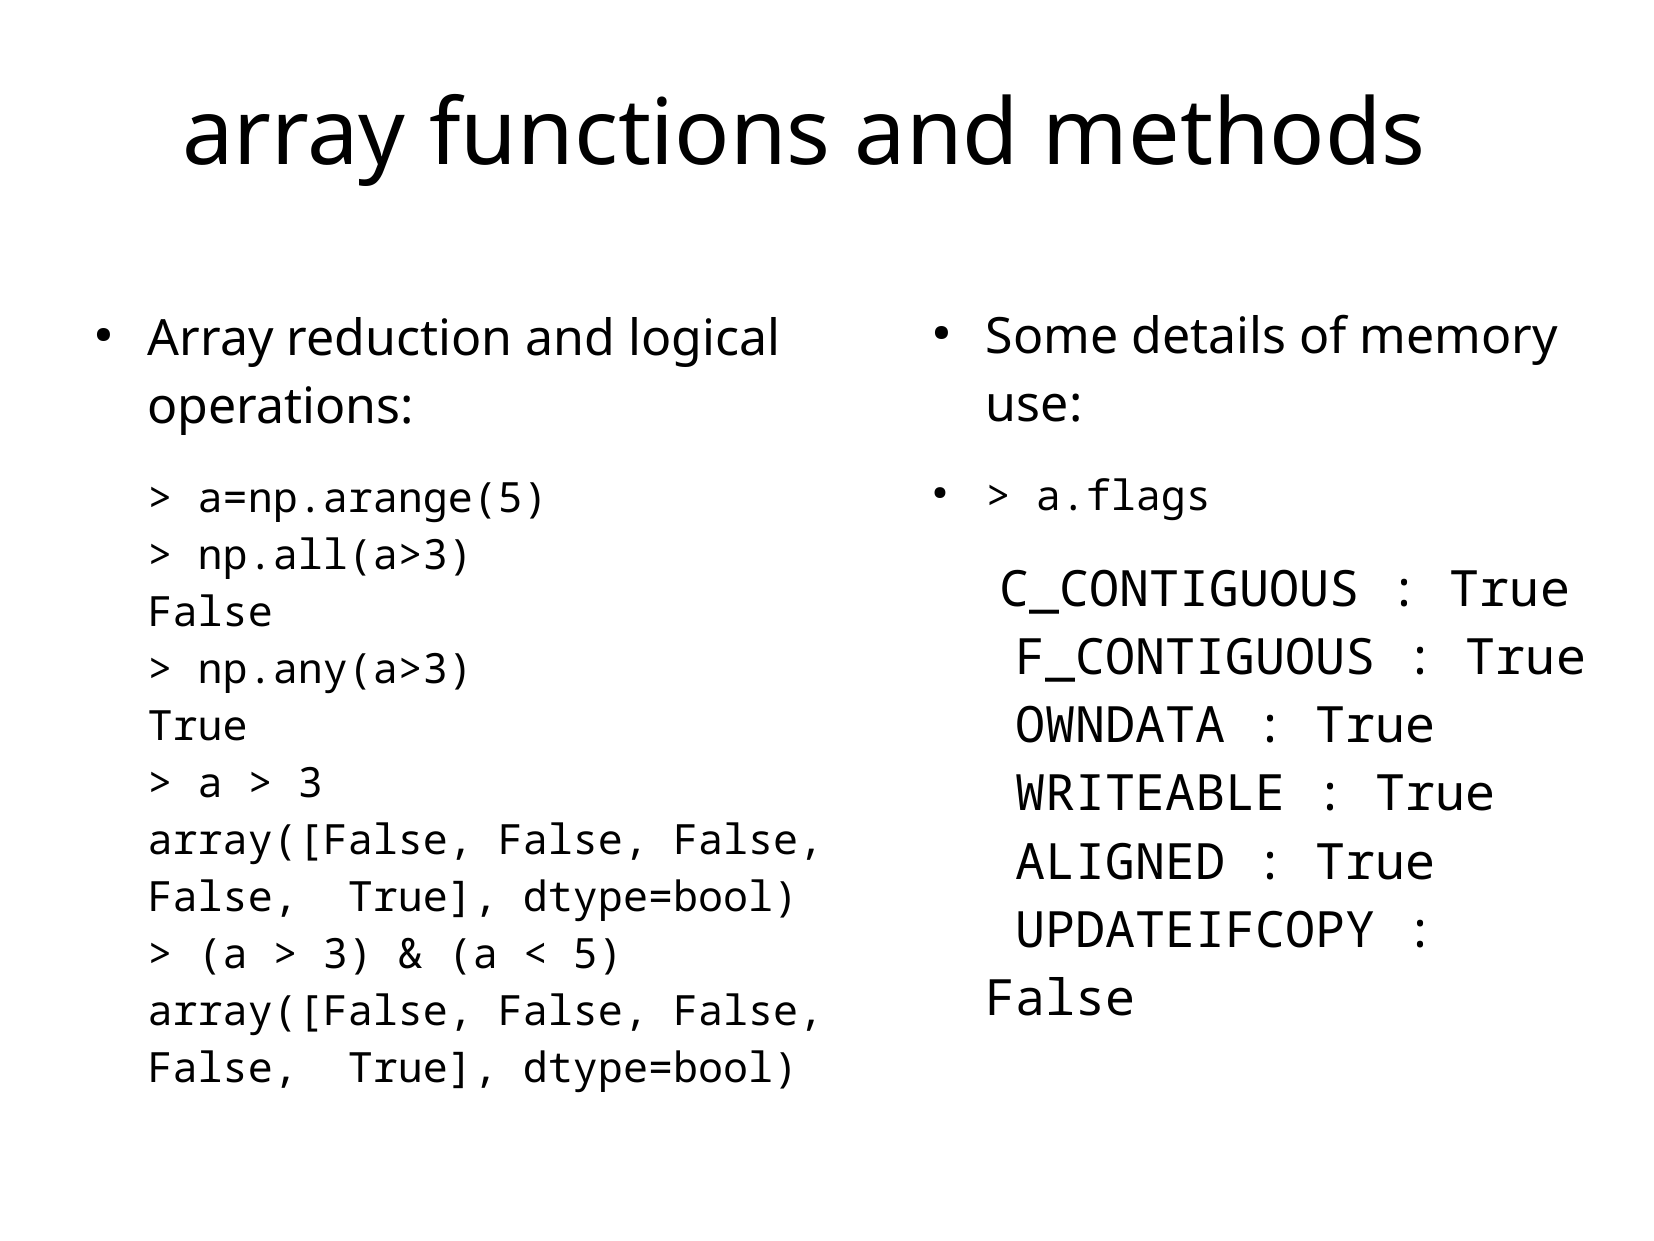

# array functions and methods
Some details of memory use:
> a.flags
 C_CONTIGUOUS : True
 F_CONTIGUOUS : True
 OWNDATA : True
 WRITEABLE : True
 ALIGNED : True
 UPDATEIFCOPY : False
Array reduction and logical operations:
> a=np.arange(5)
> np.all(a>3)
False
> np.any(a>3)
True
> a > 3
array([False, False, False, False, True], dtype=bool)
> (a > 3) & (a < 5)
array([False, False, False, False, True], dtype=bool)